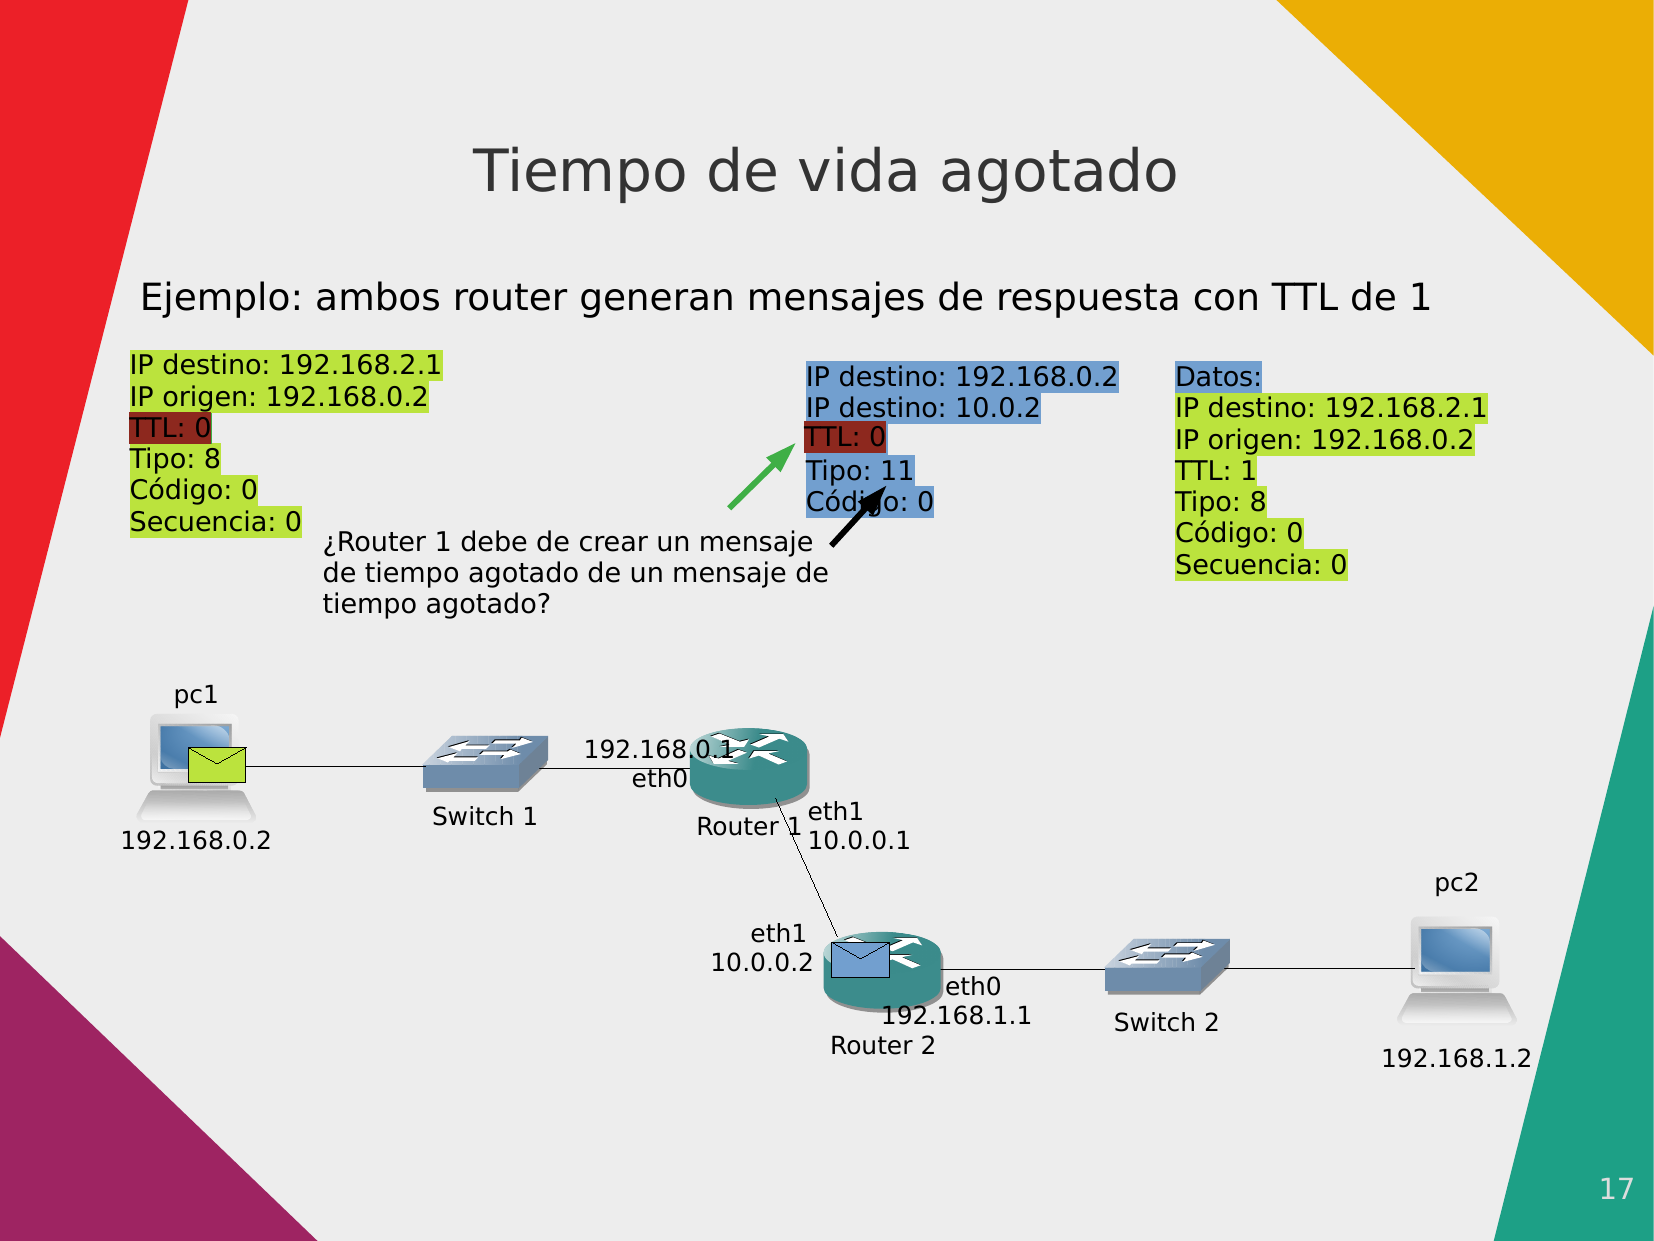

# Tiempo de vida agotado
Ejemplo: ambos router generan mensajes de respuesta con TTL de 1
IP destino: 192.168.2.1
IP origen: 192.168.0.2
TTL: 2
Tipo: 8
Código: 0
Secuencia: 0
IP destino: 192.168.0.2	Datos:
IP destino: 10.0.2		IP destino: 192.168.2.1
TTL: 1				IP origen: 192.168.0.2
Tipo: 11				TTL: 1
Código: 0				Tipo: 8
					Código: 0
					Secuencia: 0
TTL: 0
TTL: 1
TTL: 0
¿Router 1 debe de crear un mensaje de tiempo agotado de un mensaje de tiempo agotado?
pc1
192.168.0.2
Router 1
Switch 1
pc2
192.168.1.2
Switch 2
Router 2
eth1
10.0.0.1
 eth1
10.0.0.2
192.168.0.1
 eth0
 eth0
192.168.1.1
17